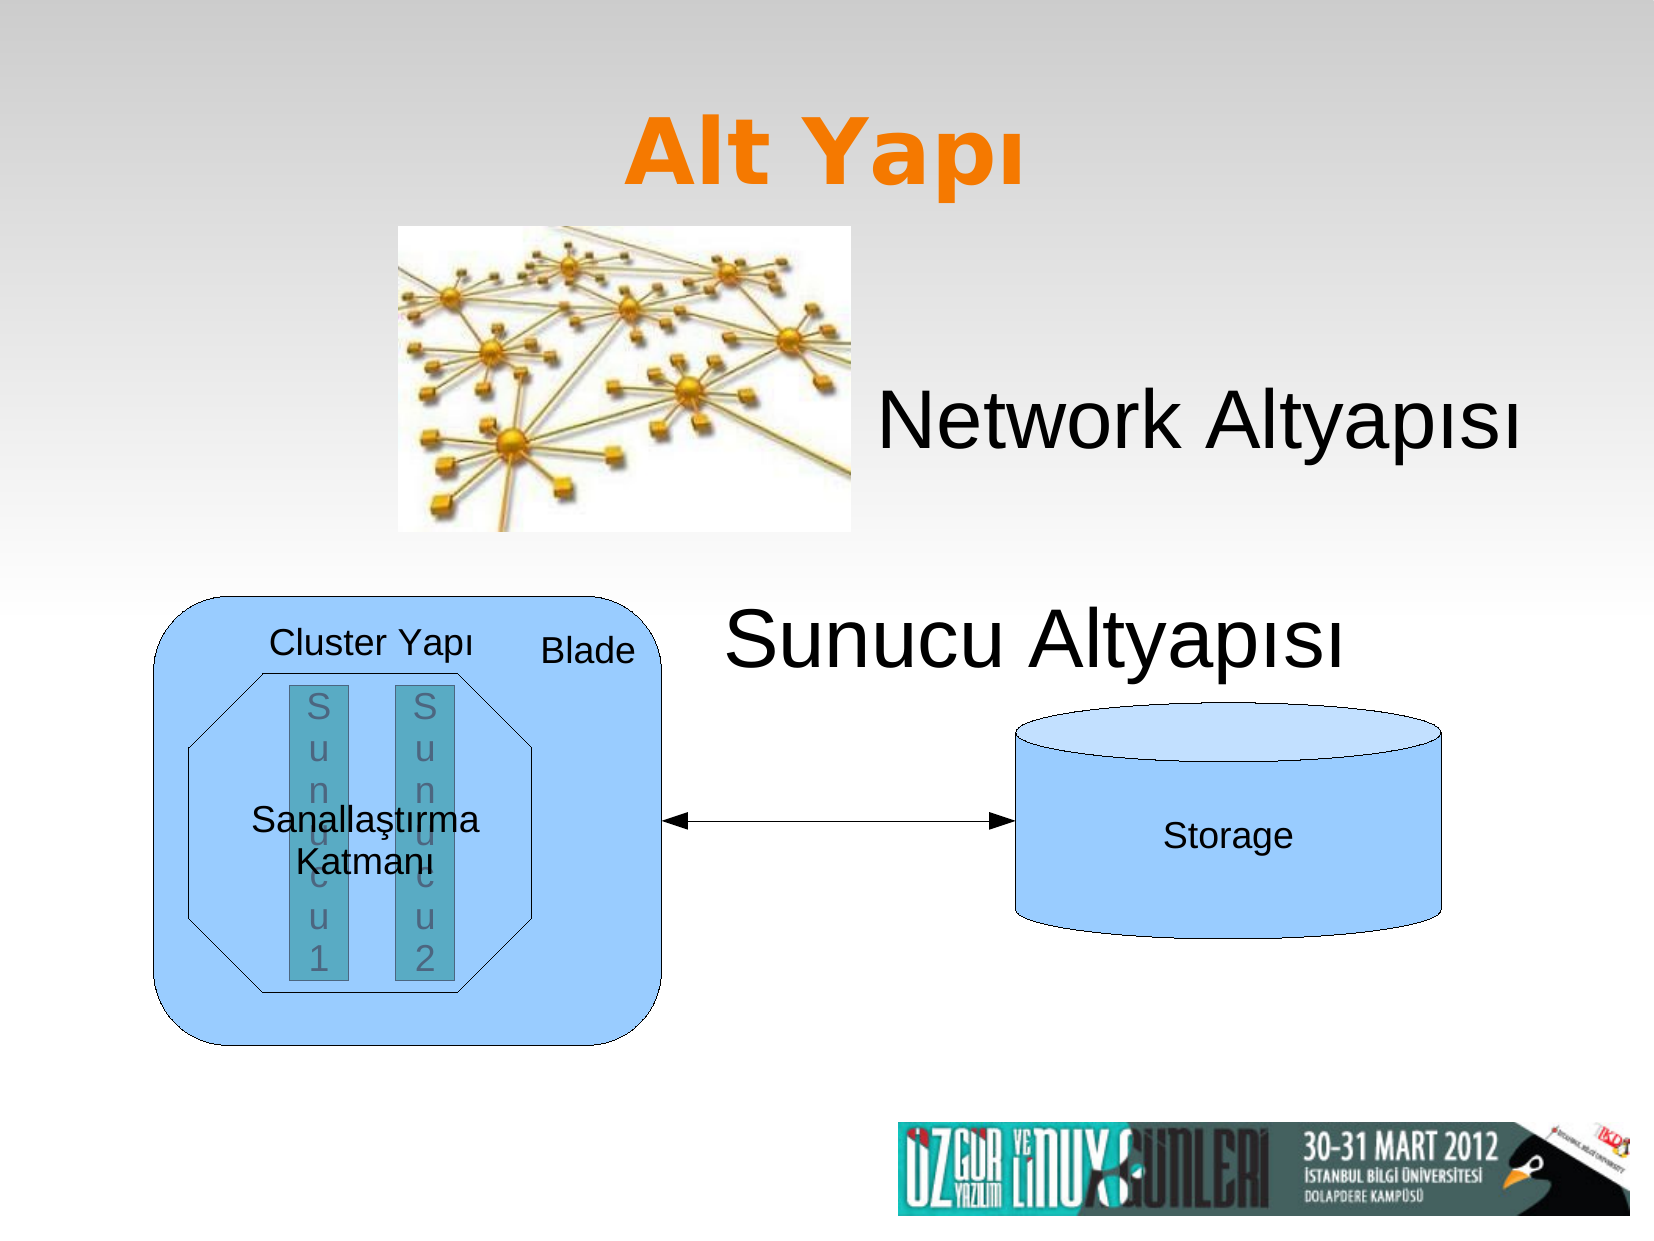

# Alt Yapı
Network Altyapısı
Sunucu Altyapısı
Cluster Yapı
Sunucu 1
Sunucu 2
Blade
Sanallaştırma
Katmanı
Storage